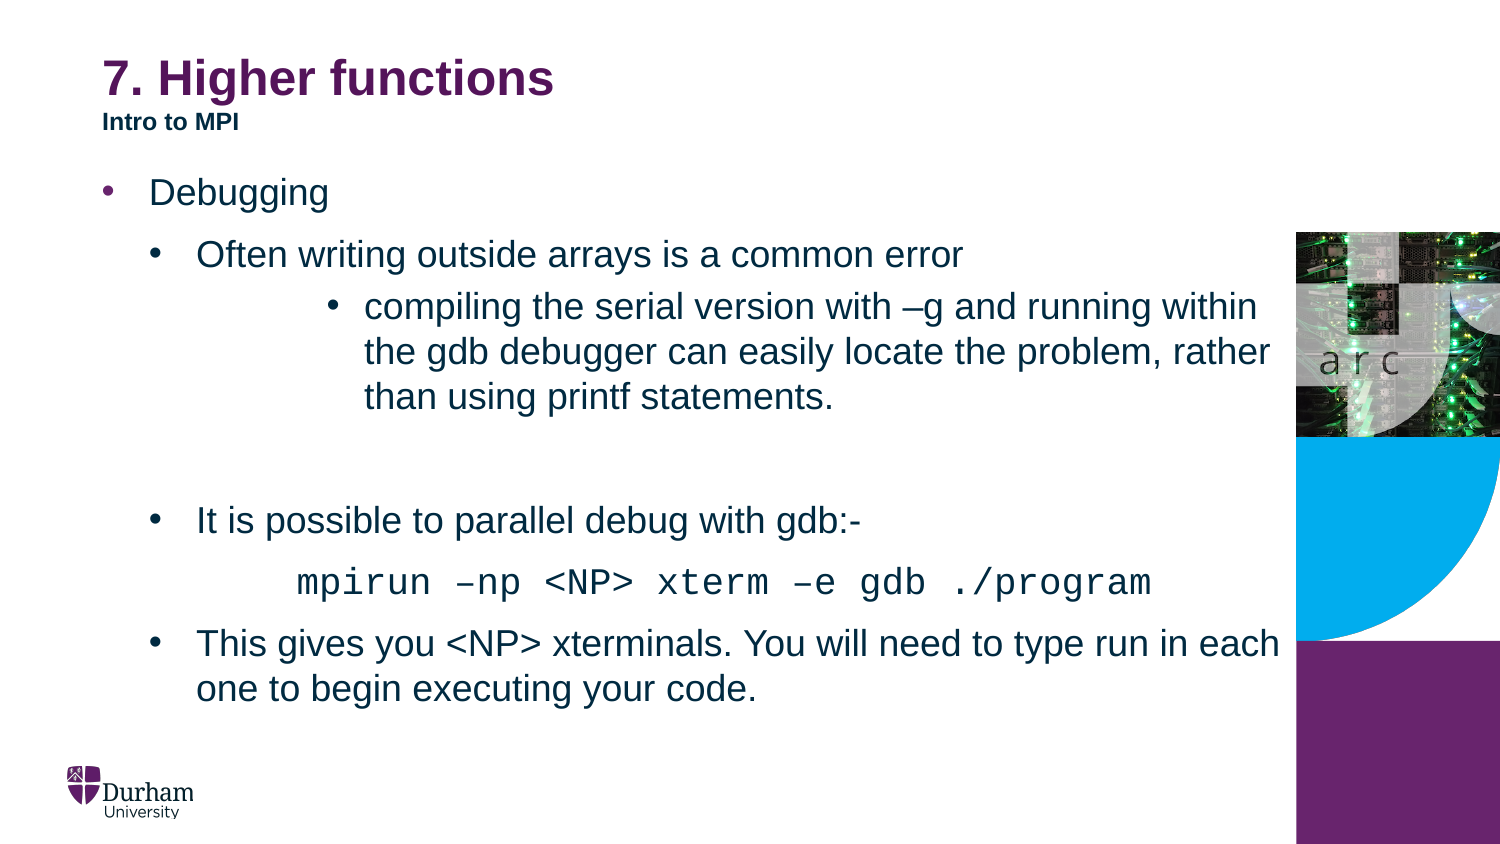

# 7. Higher functions Intro to MPI
Debugging
Often writing outside arrays is a common error
compiling the serial version with –g and running within the gdb debugger can easily locate the problem, rather than using printf statements.
It is possible to parallel debug with gdb:-
		mpirun –np <NP> xterm –e gdb ./program
This gives you <NP> xterminals. You will need to type run in each one to begin executing your code.